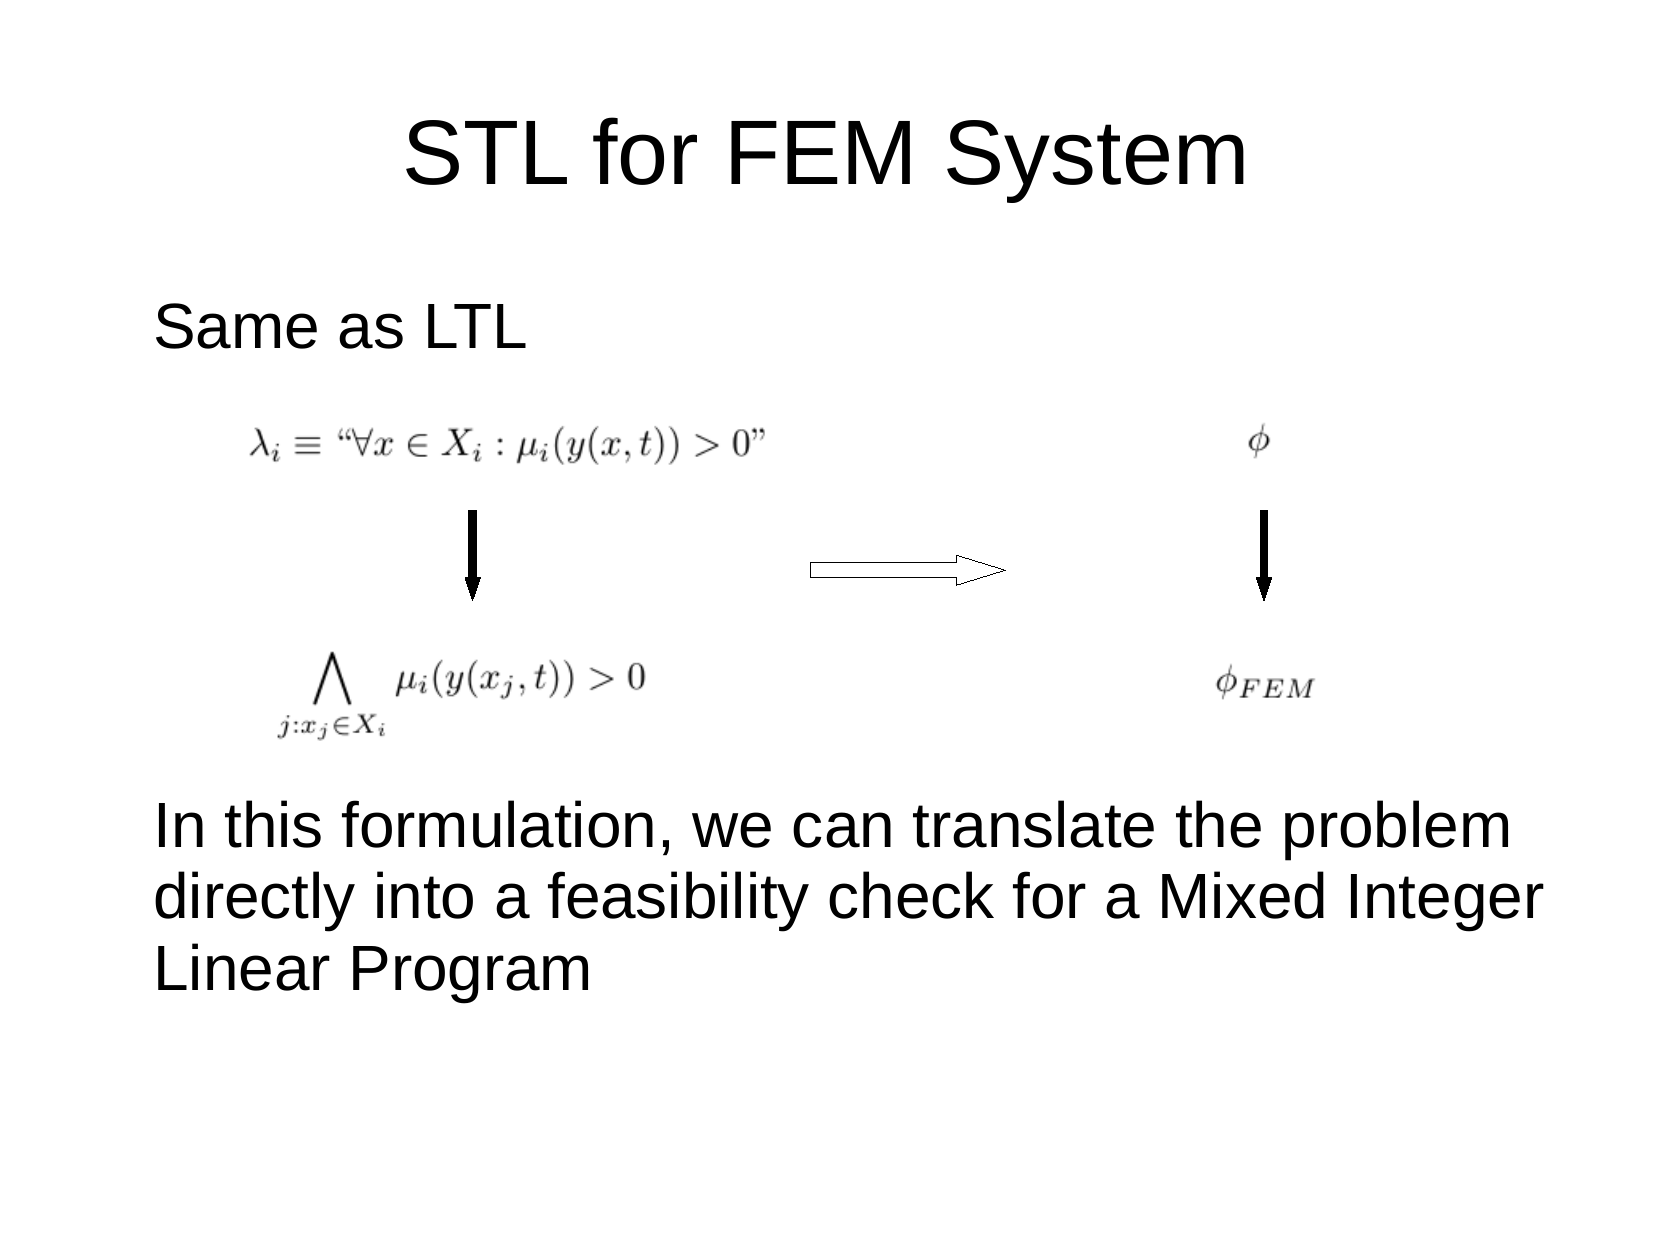

# STL for FEM System
Same as LTL
In this formulation, we can translate the problem directly into a feasibility check for a Mixed Integer Linear Program